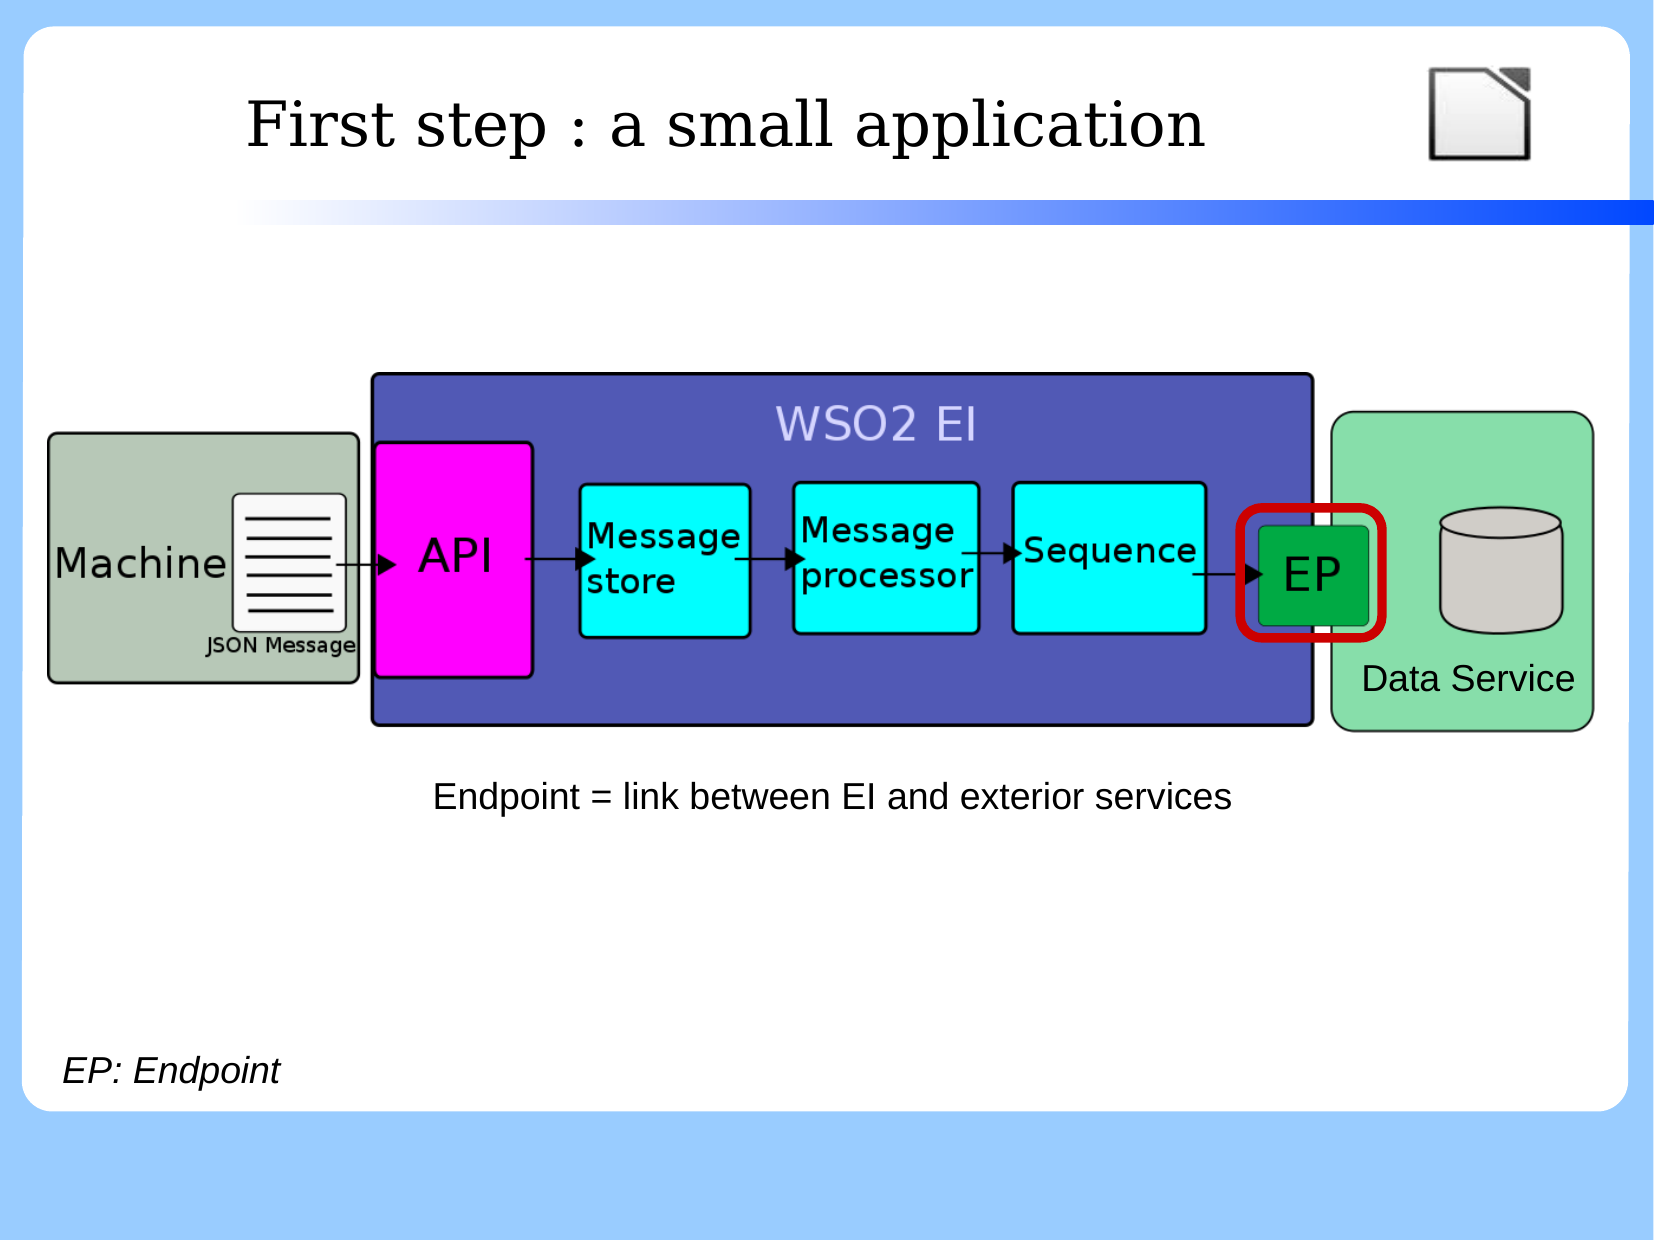

# First step : a small application
Data Service
Endpoint = link between EI and exterior services
EP: Endpoint